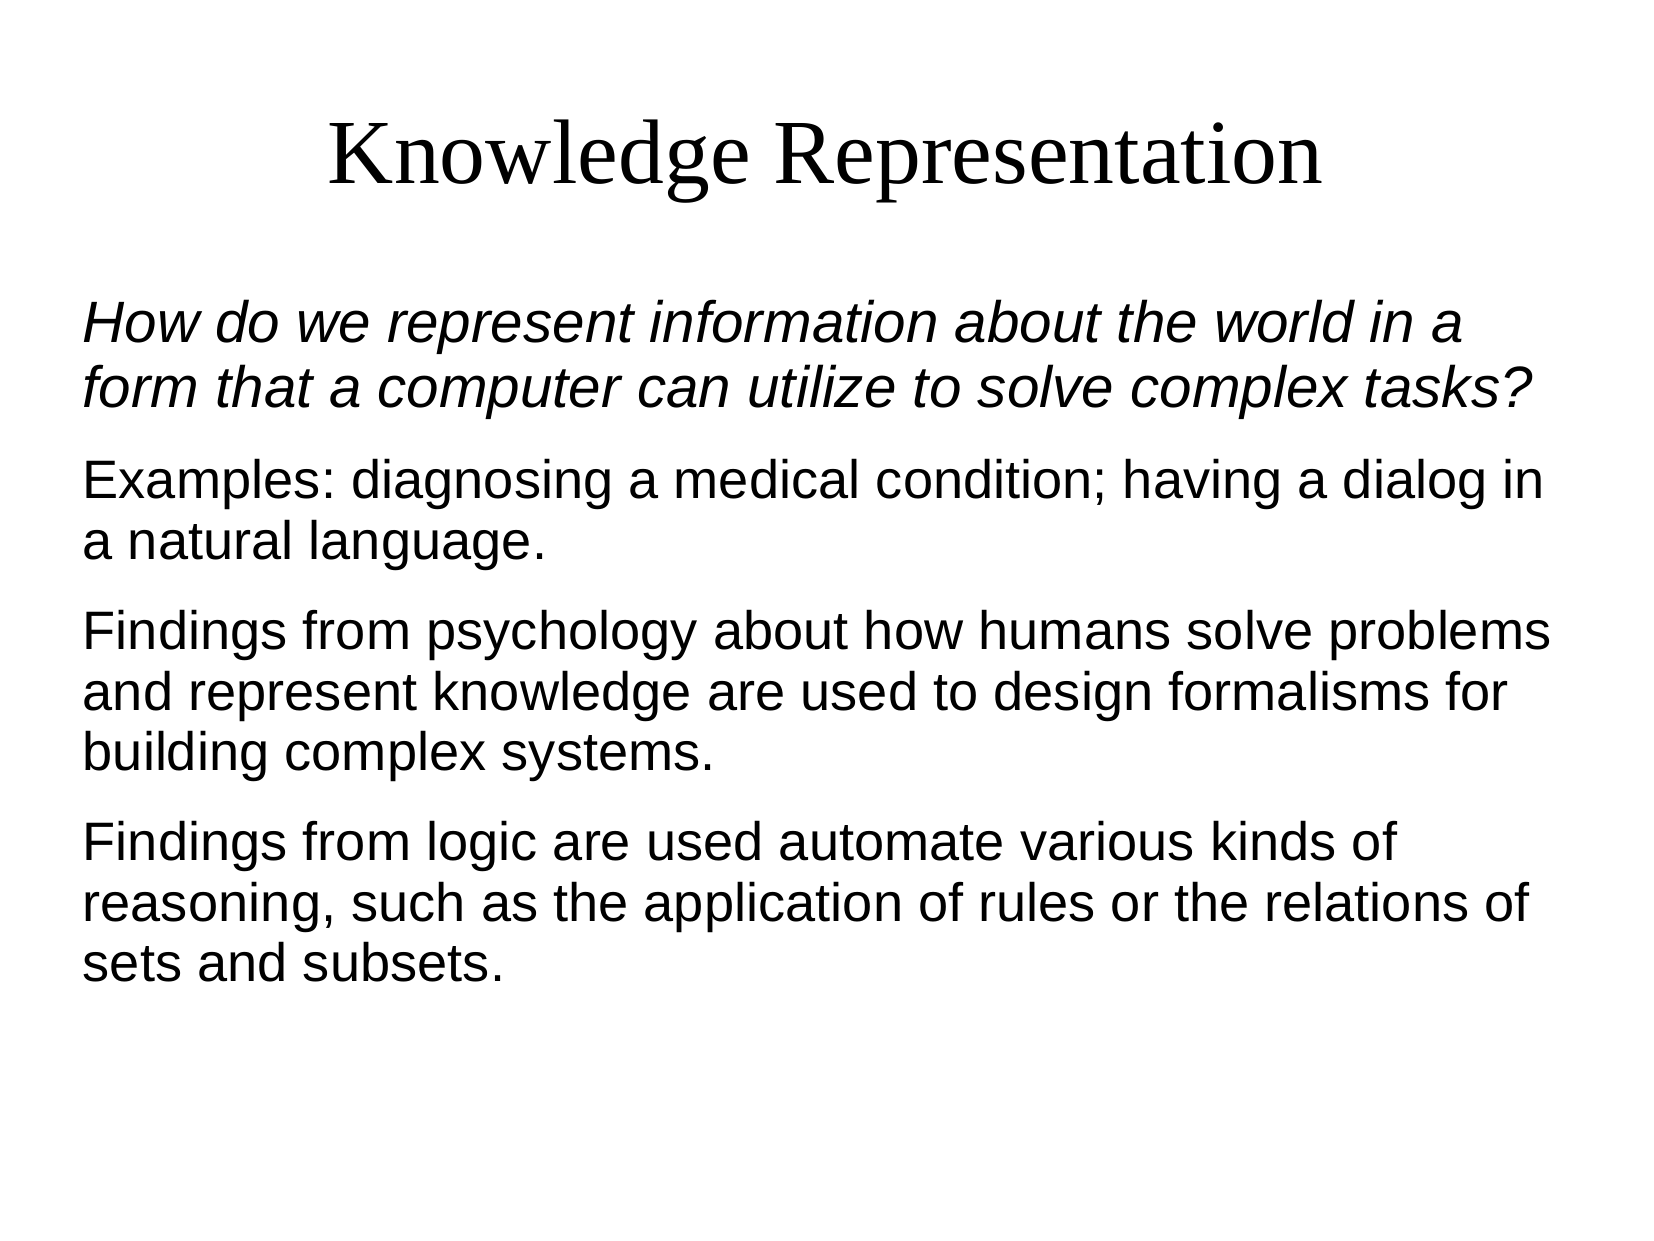

# Knowledge Representation
How do we represent information about the world in a form that a computer can utilize to solve complex tasks?
Examples: diagnosing a medical condition; having a dialog in a natural language.
Findings from psychology about how humans solve problems and represent knowledge are used to design formalisms for building complex systems.
Findings from logic are used automate various kinds of reasoning, such as the application of rules or the relations of sets and subsets.